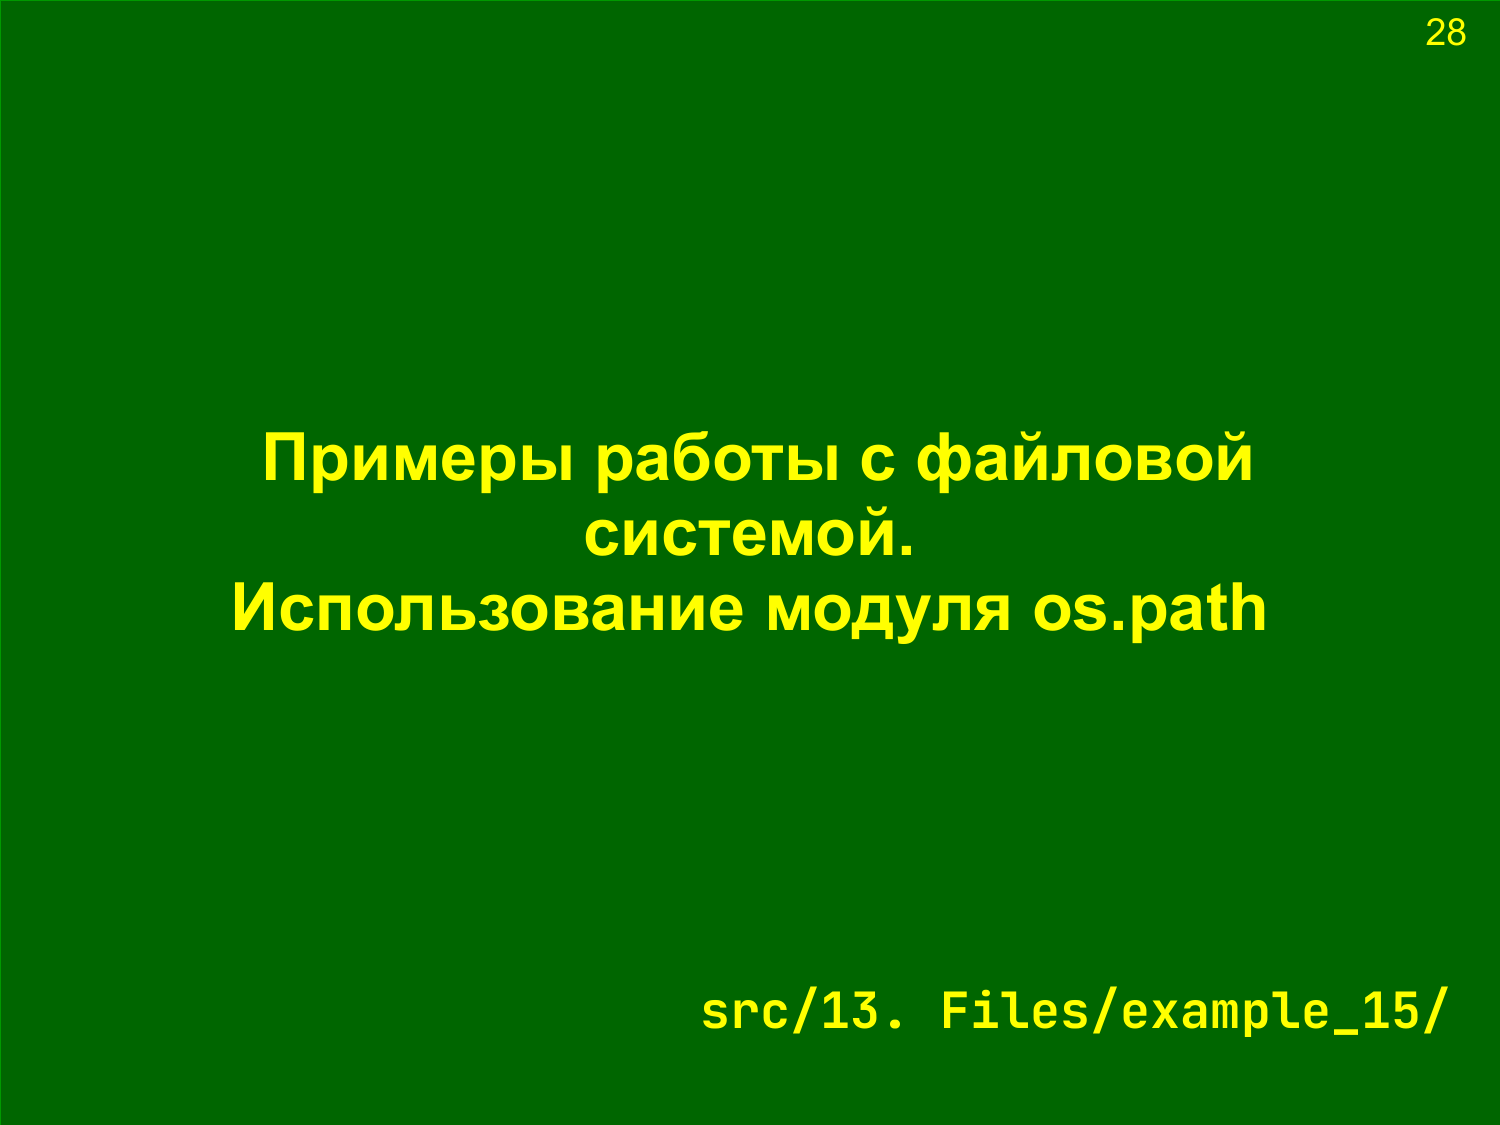

# Примеры работы с файловой системой. Использование модуля os.path
src/13. Files/example_15/